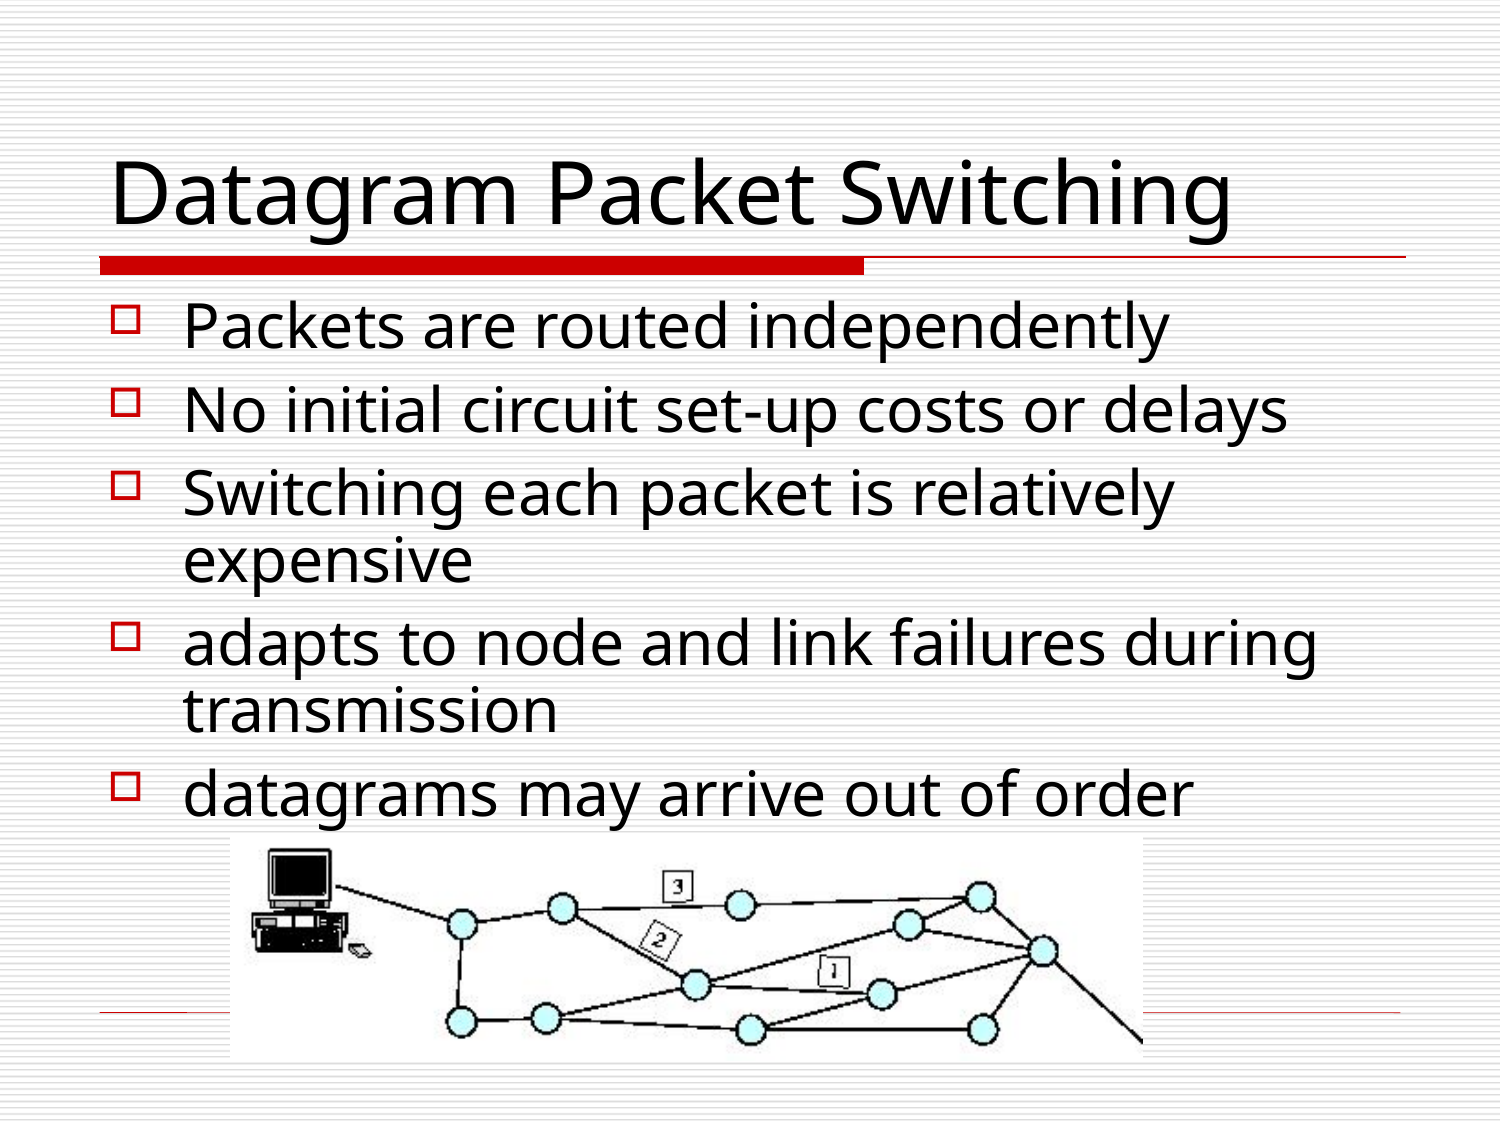

# Datagram Packet Switching
Packets are routed independently
No initial circuit set-up costs or delays
Switching each packet is relatively expensive
adapts to node and link failures during transmission
datagrams may arrive out of order